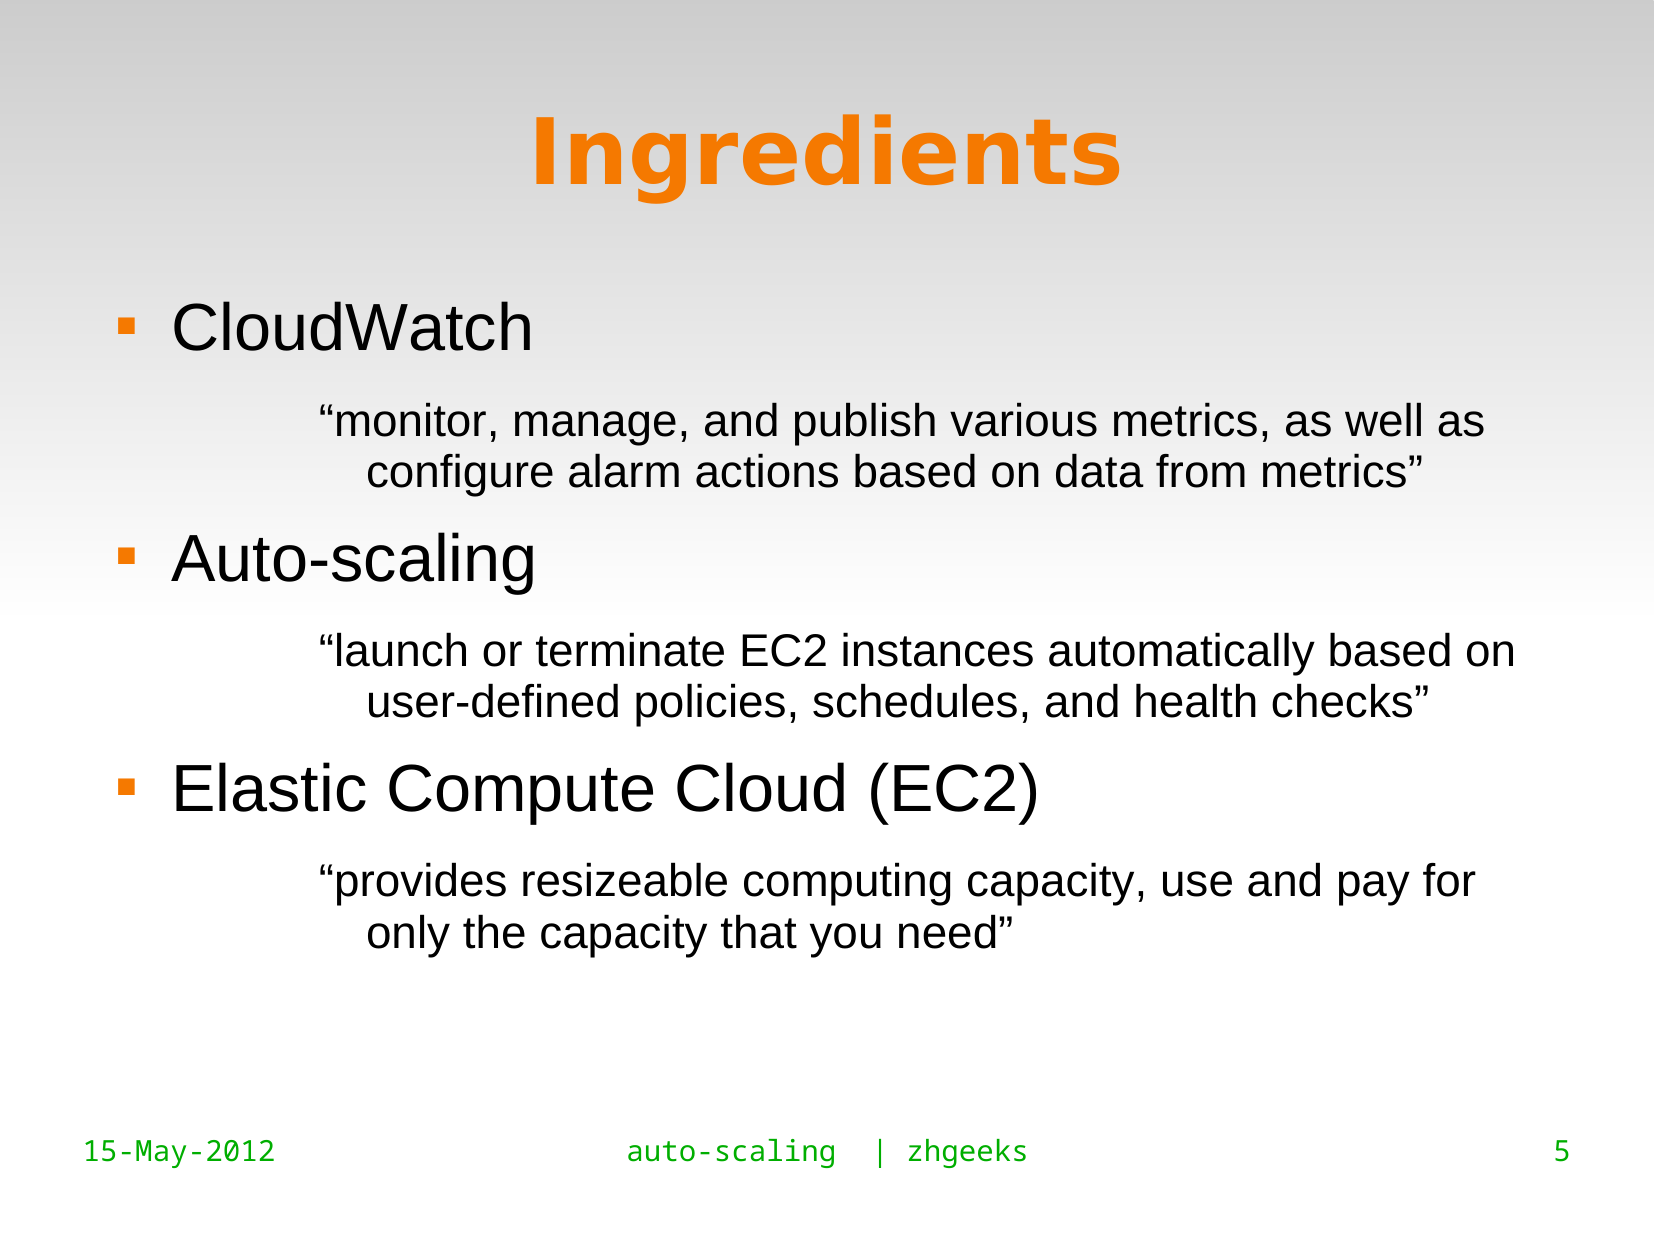

# Ingredients
CloudWatch
“monitor, manage, and publish various metrics, as well as configure alarm actions based on data from metrics”
Auto-scaling
“launch or terminate EC2 instances automatically based on user-defined policies, schedules, and health checks”
Elastic Compute Cloud (EC2)
“provides resizeable computing capacity, use and pay for only the capacity that you need”
15-May-2012
auto-scaling | zhgeeks
5